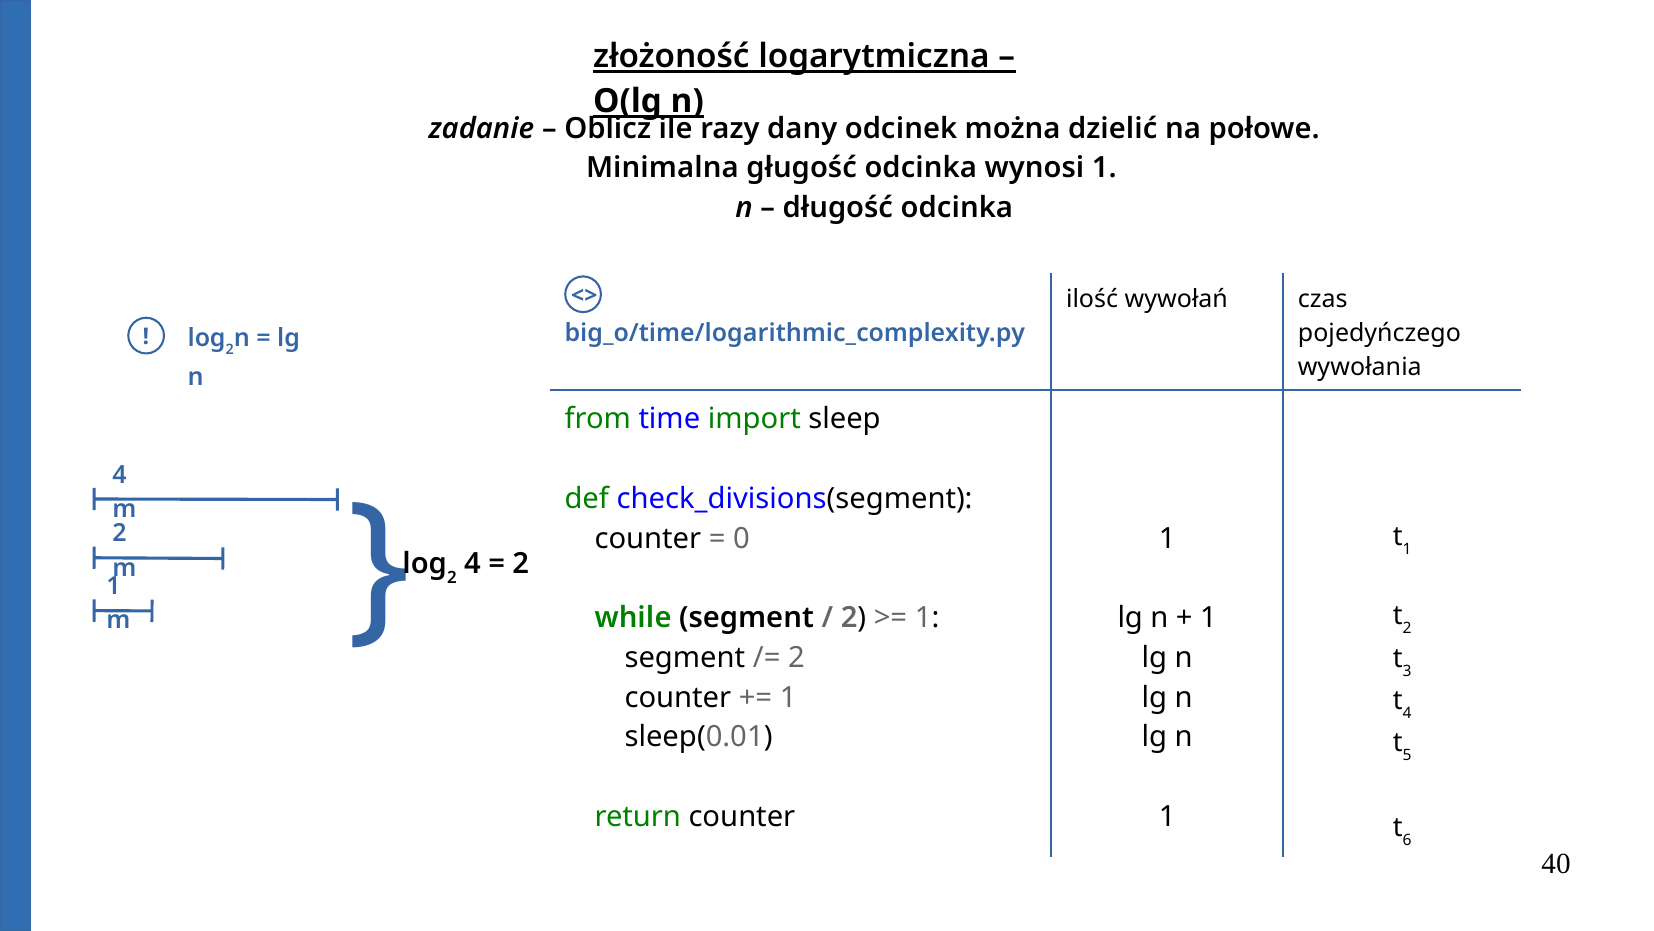

złożoność logarytmiczna – O(lg n)
zadanie – Oblicz ile razy dany odcinek można dzielić na połowe.
 Minimalna gługość odcinka wynosi 1.
n – długość odcinka
<>
| big\_o/time/logarithmic\_complexity.py | ilość wywołań | czas pojedyńczego wywołania |
| --- | --- | --- |
| from time import sleep def check\_divisions(segment): counter = 0 while (segment / 2) >= 1: segment /= 2 counter += 1 sleep(0.01) return counter | 1 lg n + 1 lg n lg n lg n 1 | t1 t2 t3 t4 t5 t6 |
log2n = lg n
!
}
4 m
2 m
log2 4 = 2
1 m
40